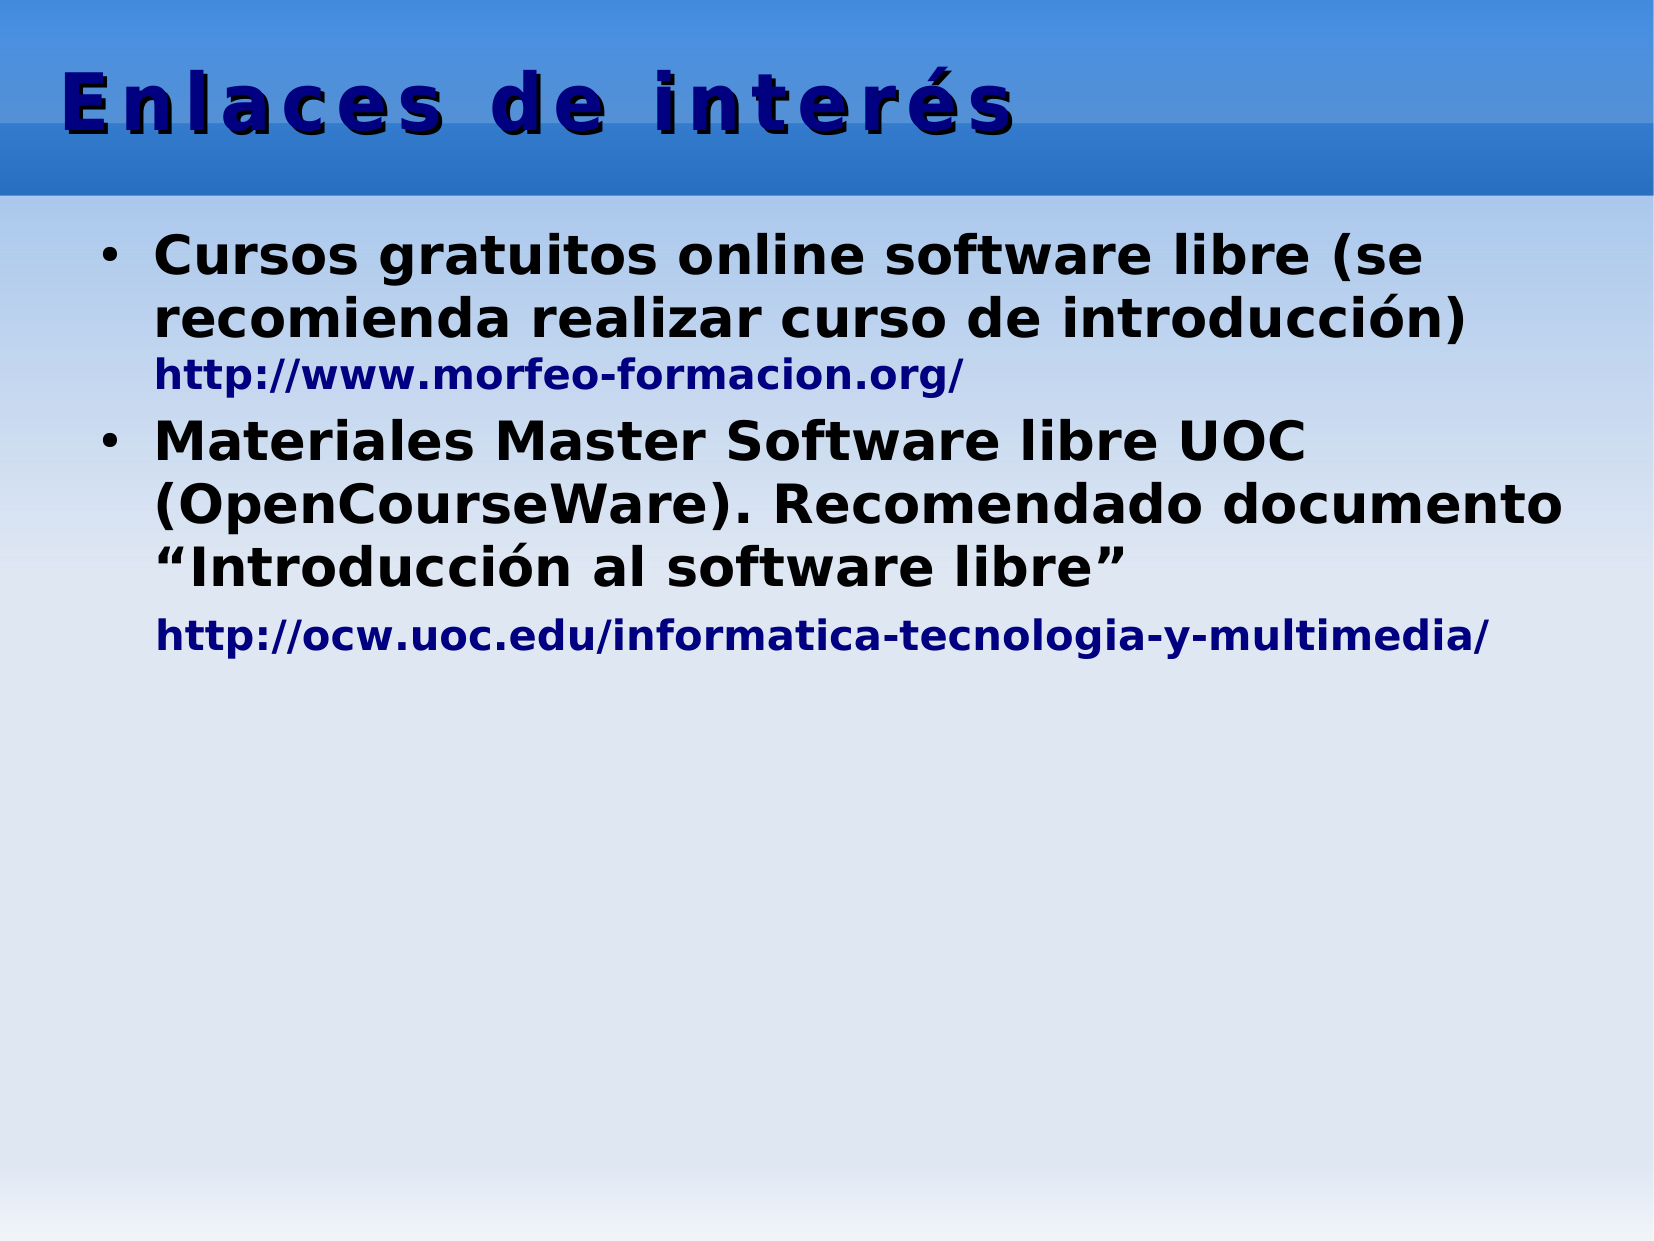

# Enlaces de interés
Cursos gratuitos online software libre (se recomienda realizar curso de introducción)
http://www.morfeo-formacion.org/
Materiales Master Software libre UOC (OpenCourseWare). Recomendado documento “Introducción al software libre”
 http://ocw.uoc.edu/informatica-tecnologia-y-multimedia/